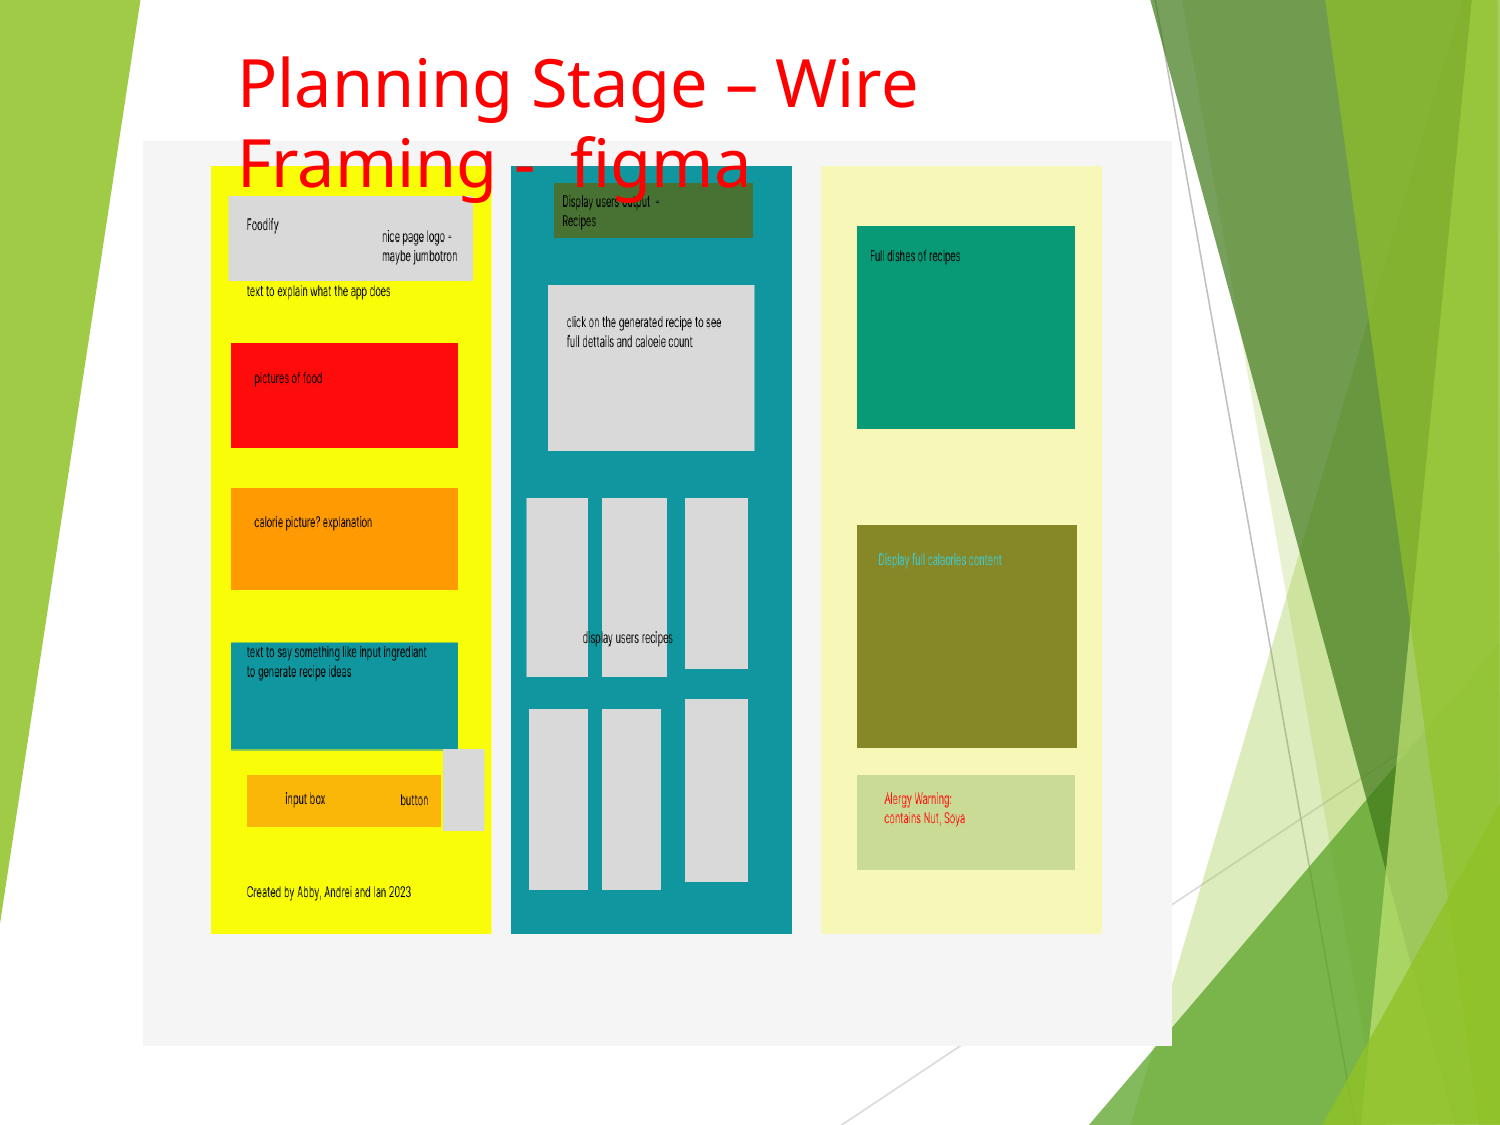

Planning Stage – Wire Framing - figma